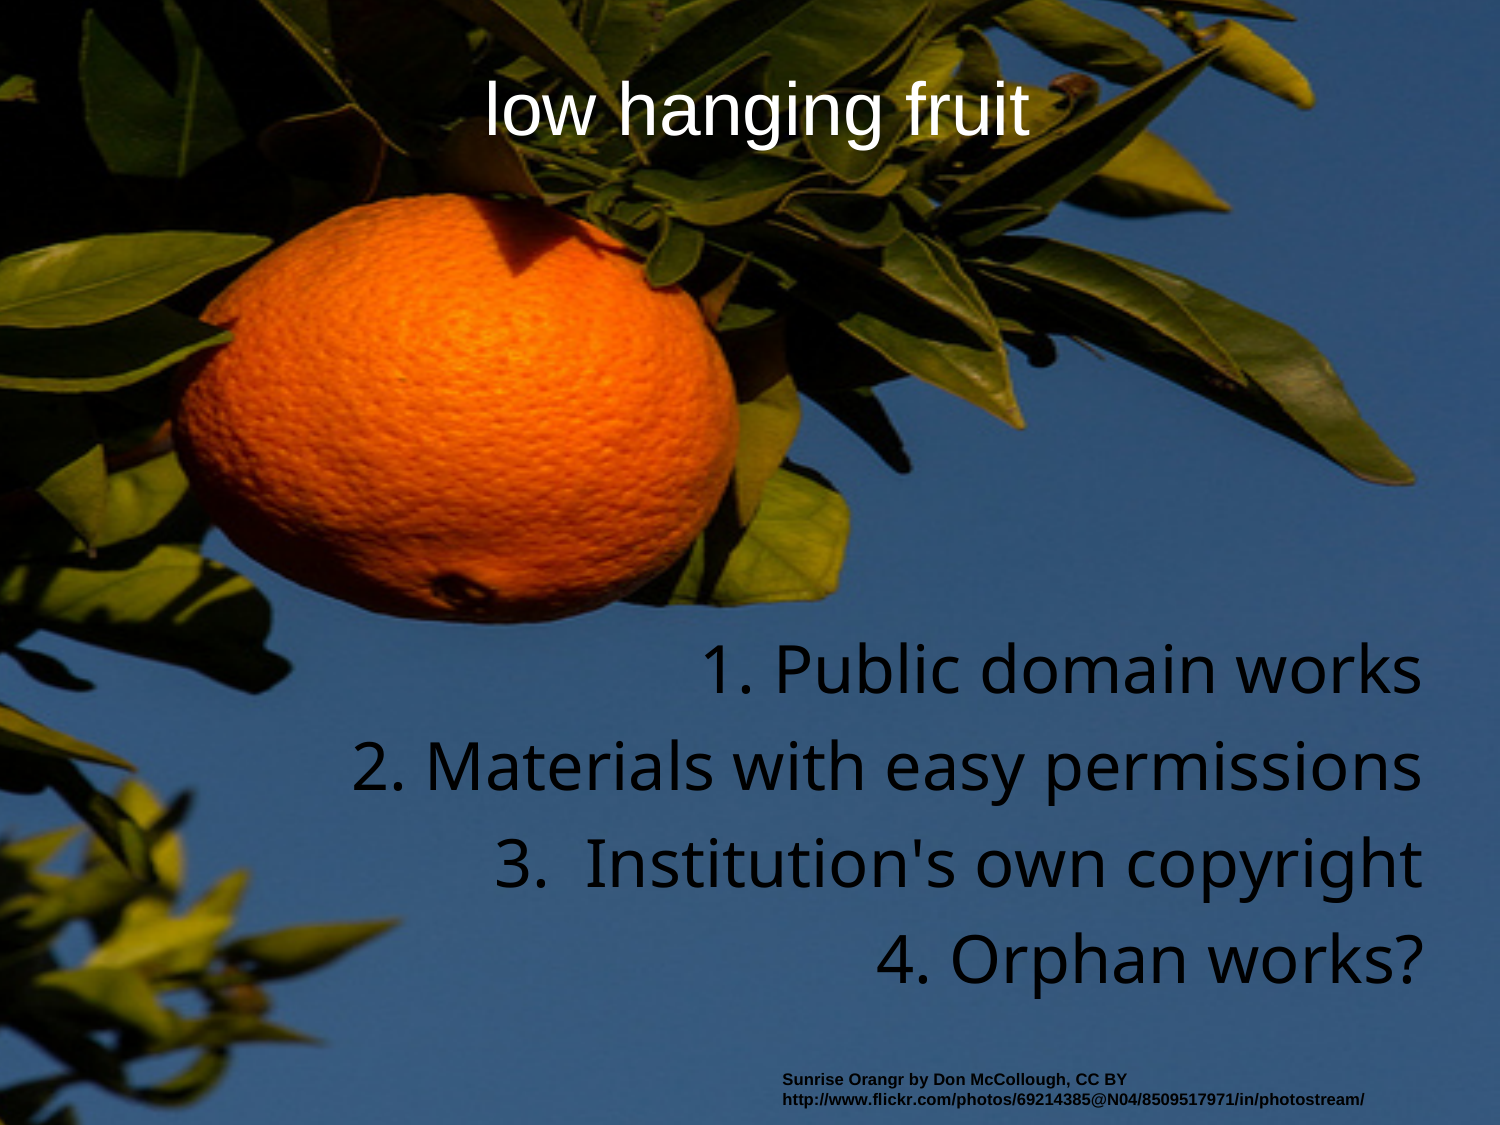

low hanging fruit
# 1. Public domain works
2. Materials with easy permissions
3. Institution's own copyright
4. Orphan works?
Sunrise Orangr by Don McCollough, CC BY http://www.flickr.com/photos/69214385@N04/8509517971/in/photostream/